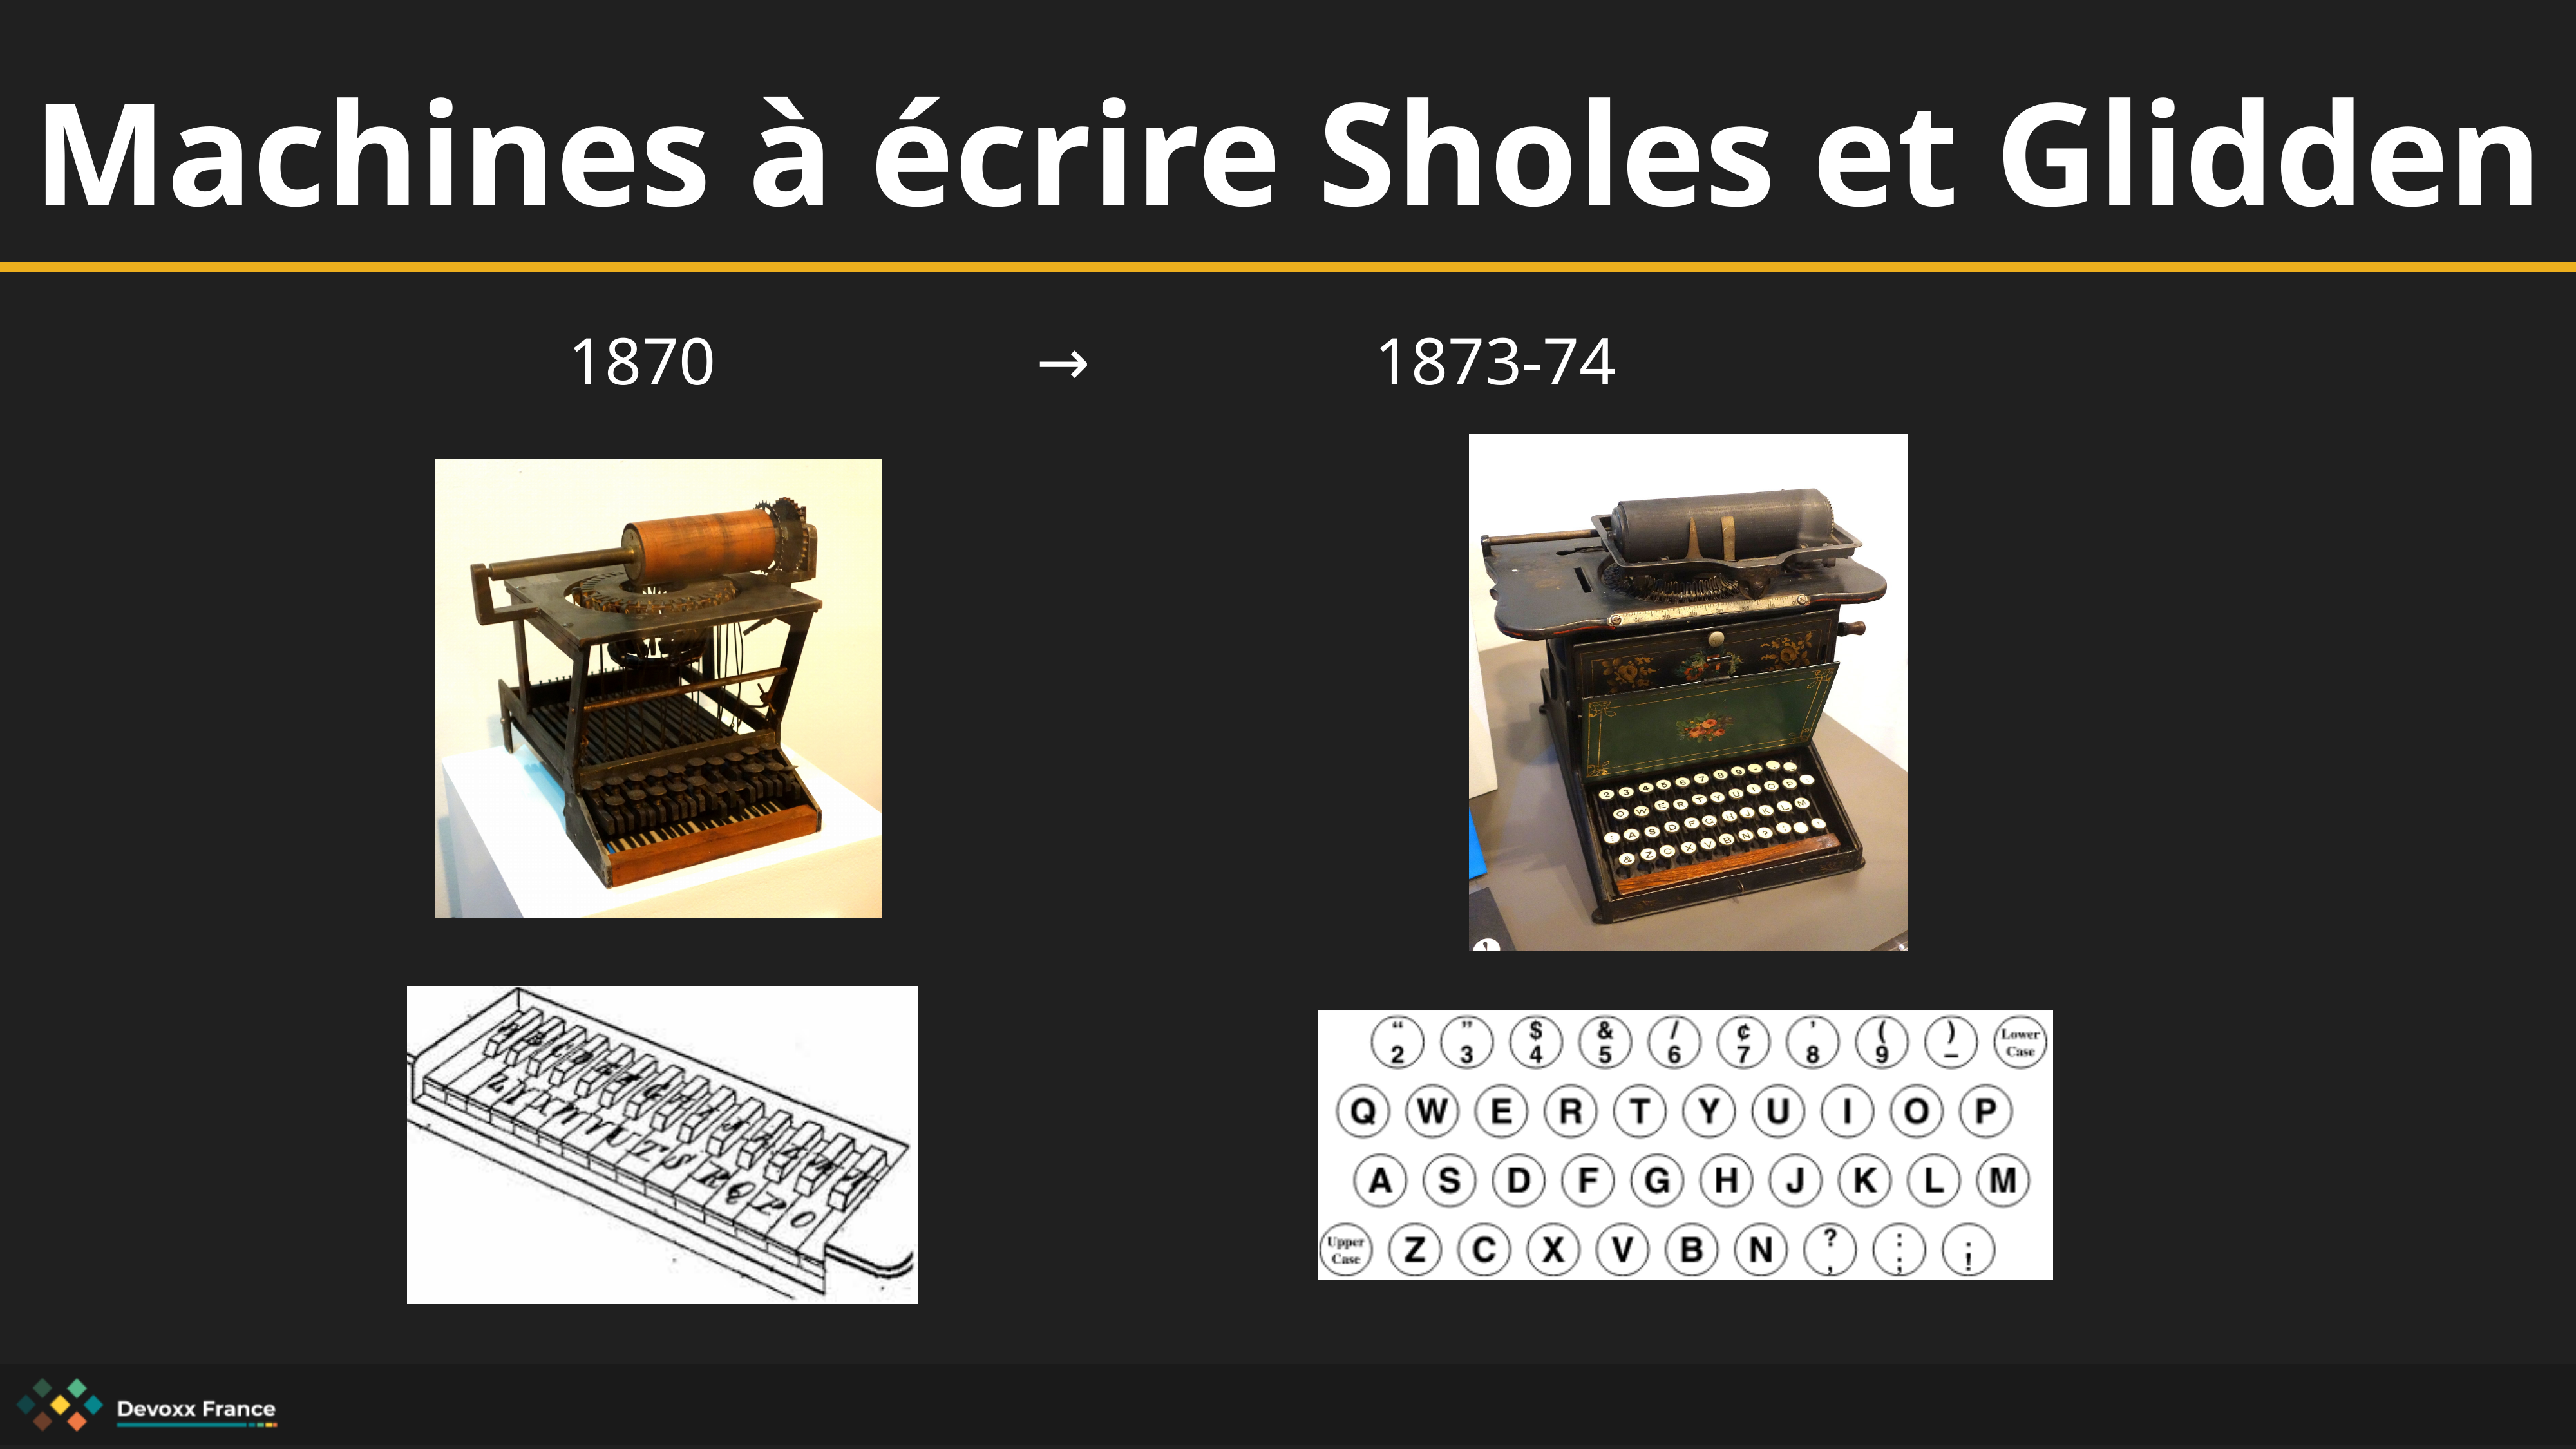

Machines à écrire Sholes et Glidden
					1870 		 → 1873-74